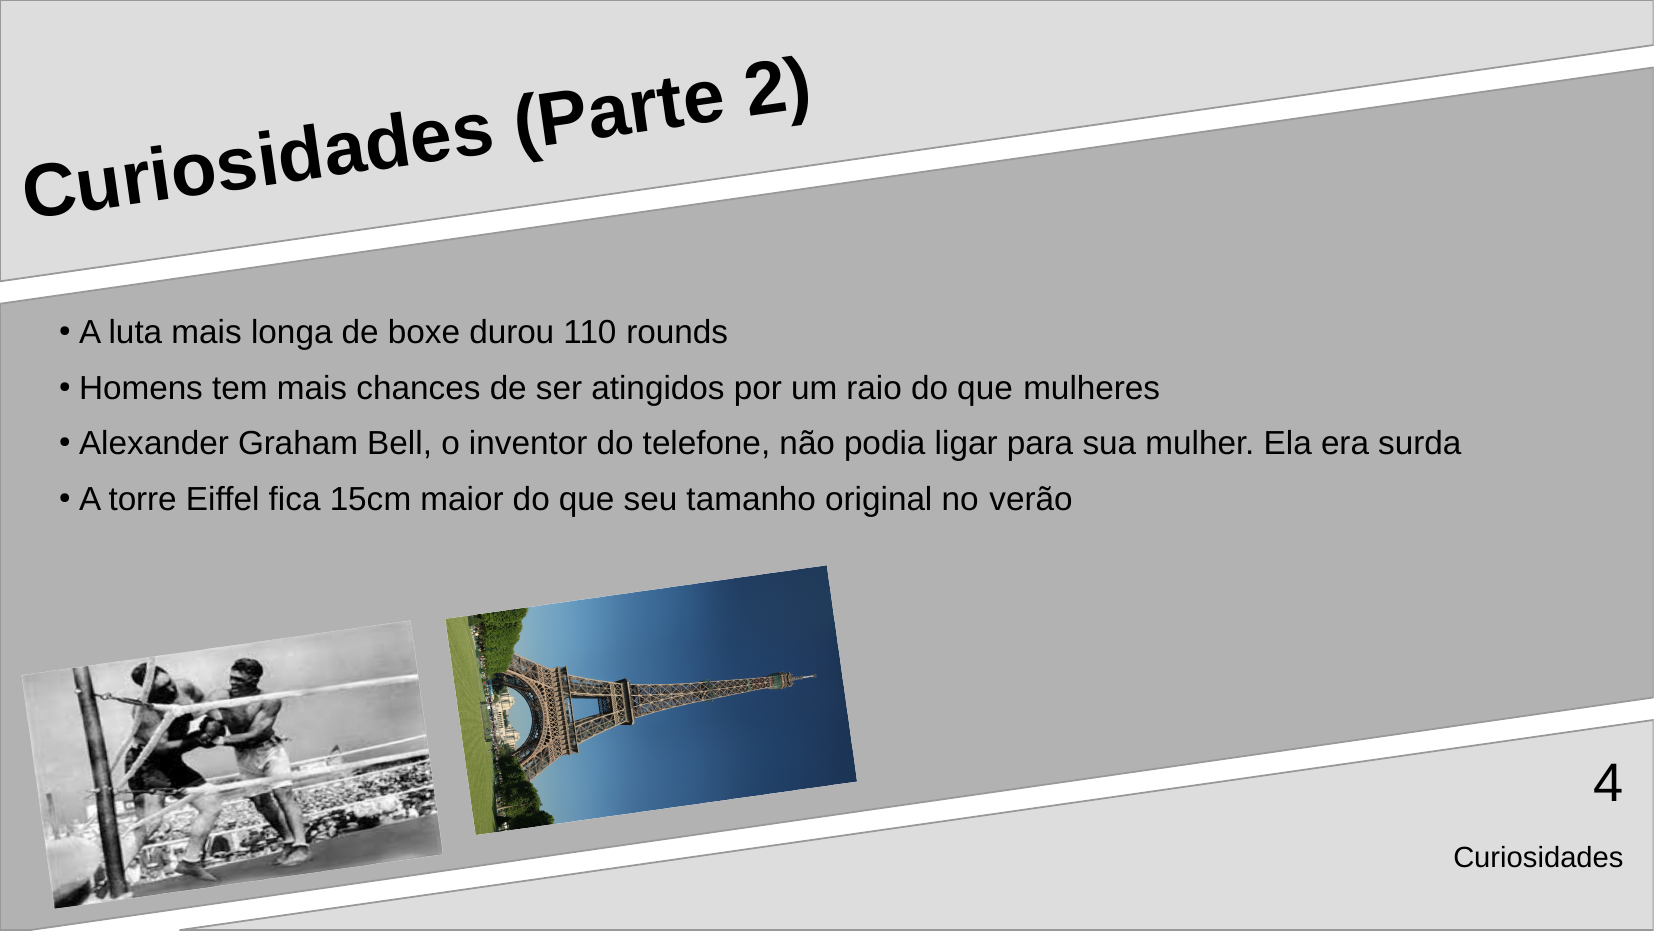

# Curiosidades (Parte 2)
A luta mais longa de boxe durou 110 rounds
Homens tem mais chances de ser atingidos por um raio do que mulheres
Alexander Graham Bell, o inventor do telefone, não podia ligar para sua mulher. Ela era surda
A torre Eiffel fica 15cm maior do que seu tamanho original no verão
4
Curiosidades